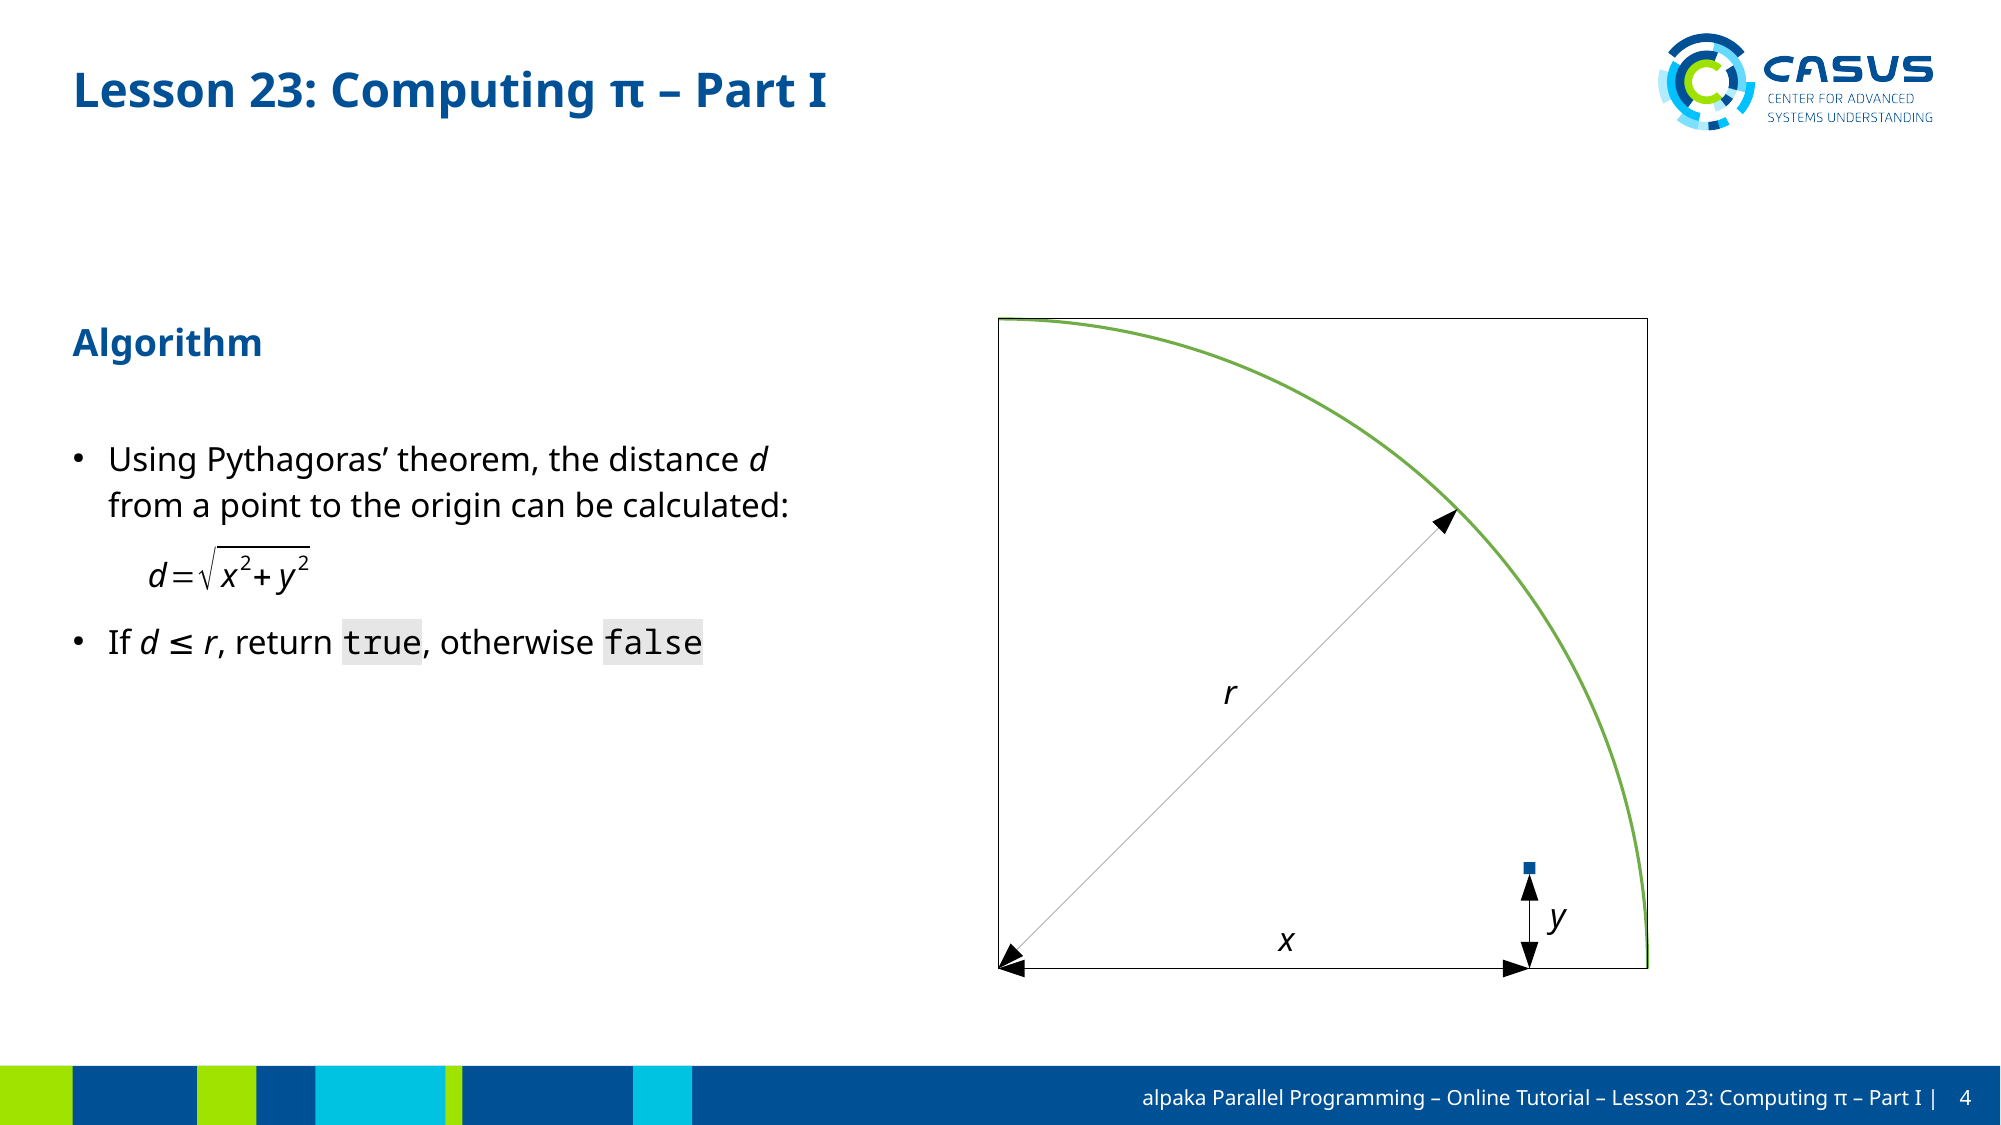

# Lesson 23: Computing π – Part I
Algorithm
Using Pythagoras’ theorem, the distance d from a point to the origin can be calculated:
If d ≤ r, return true, otherwise false
r
y
x
alpaka Parallel Programming – Online Tutorial – Lesson 23: Computing π – Part I
4